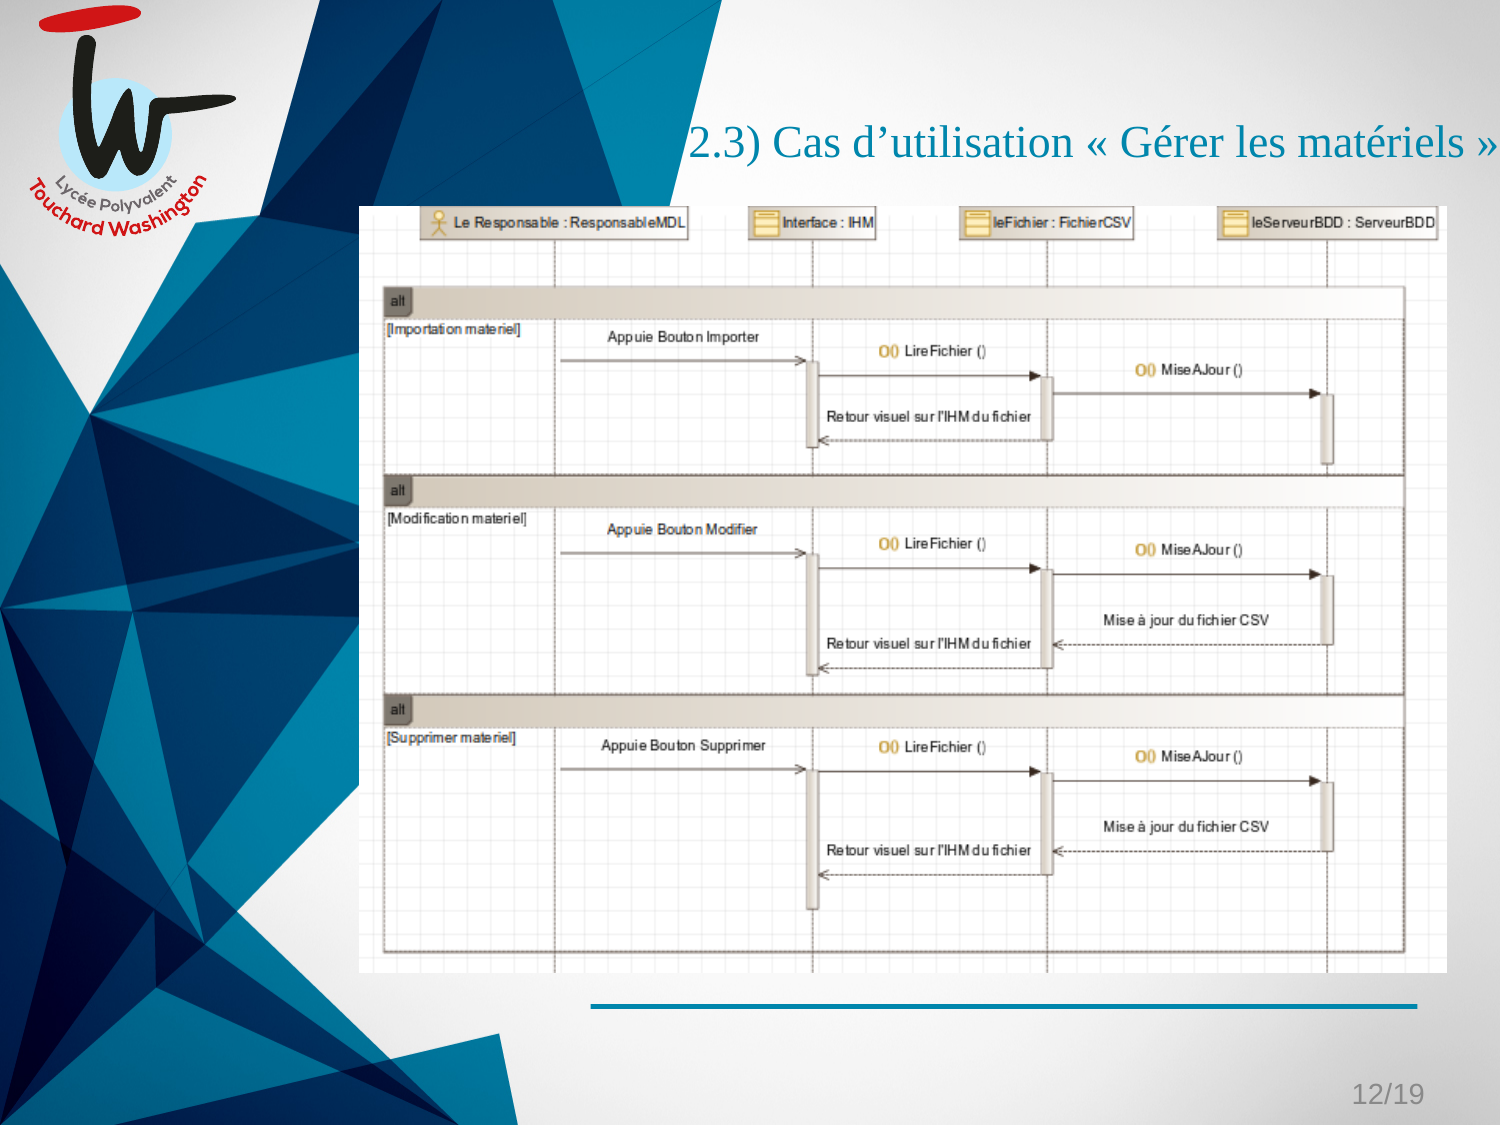

# 2.3) Cas d’utilisation « Gérer les matériels »
12